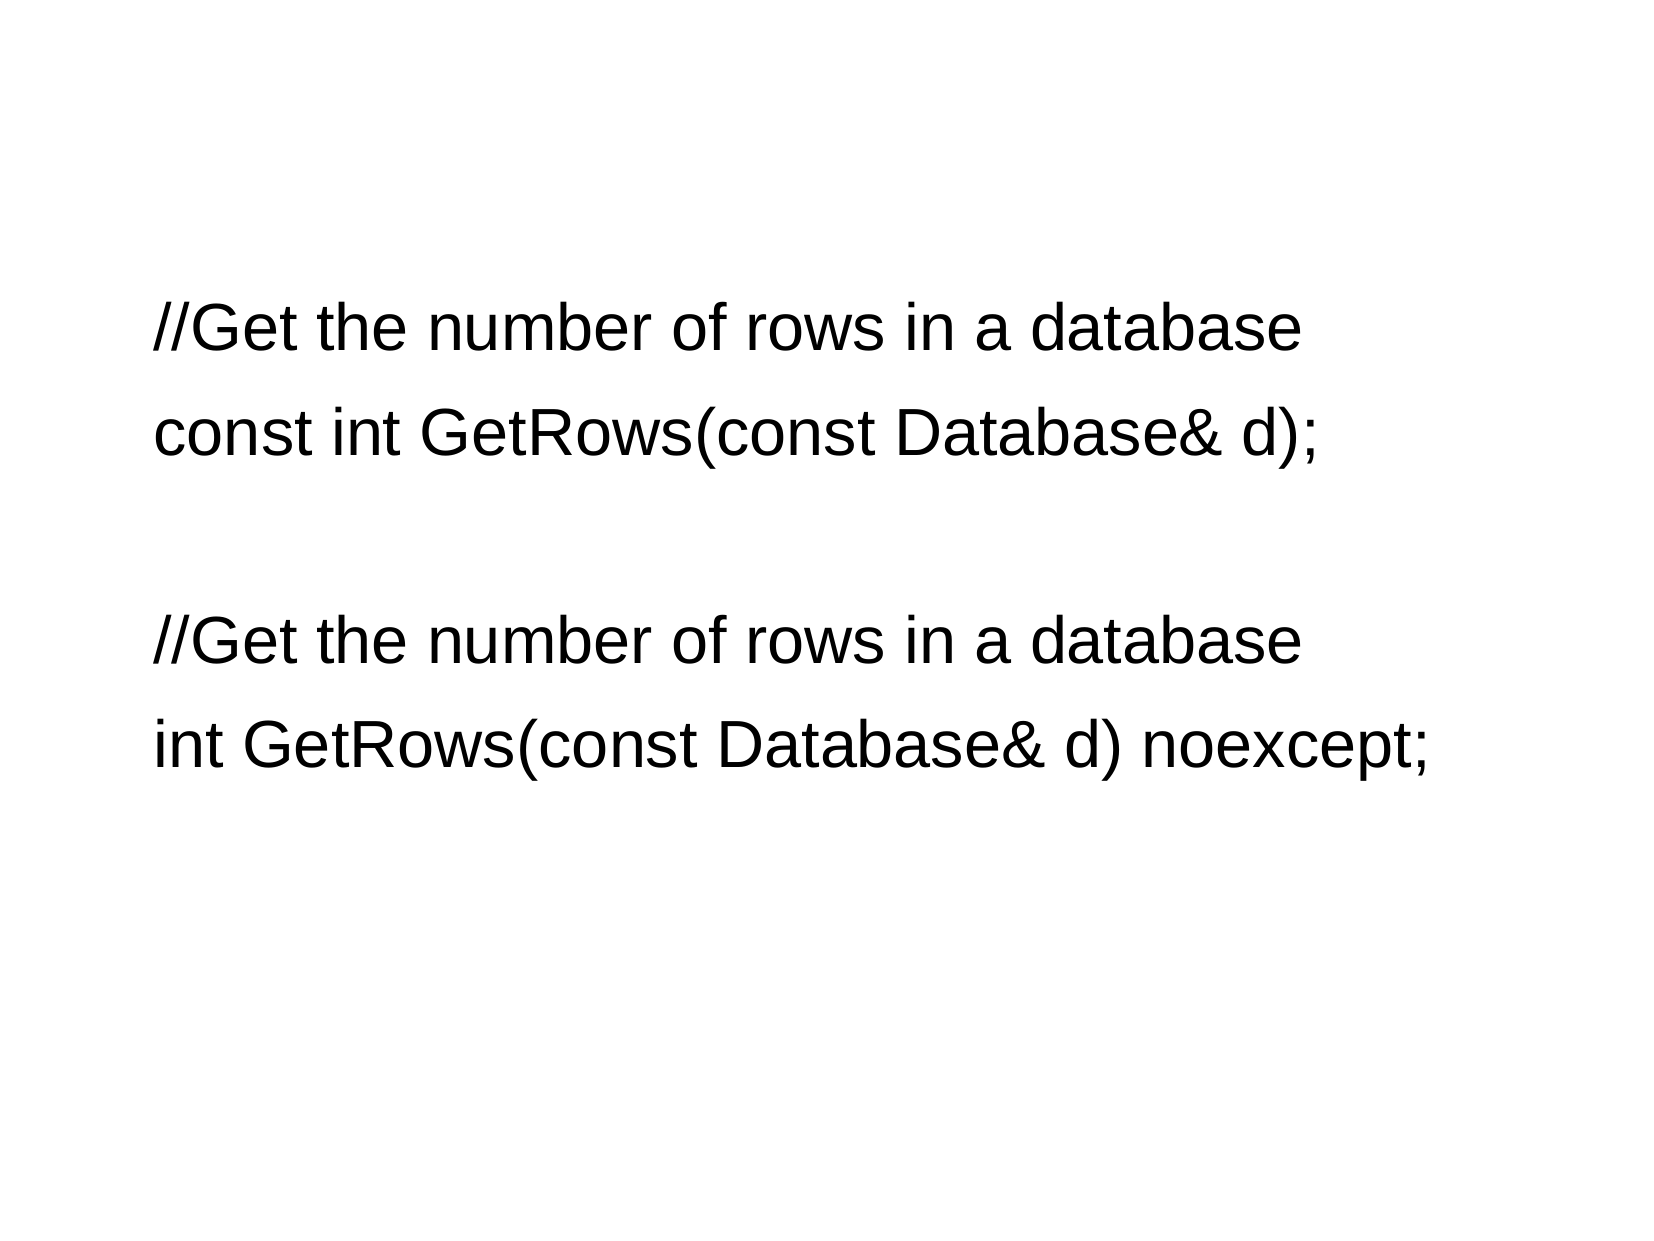

#
//Get the number of rows in a database
const int GetRows(const Database& d);
//Get the number of rows in a database
int GetRows(const Database& d) noexcept;